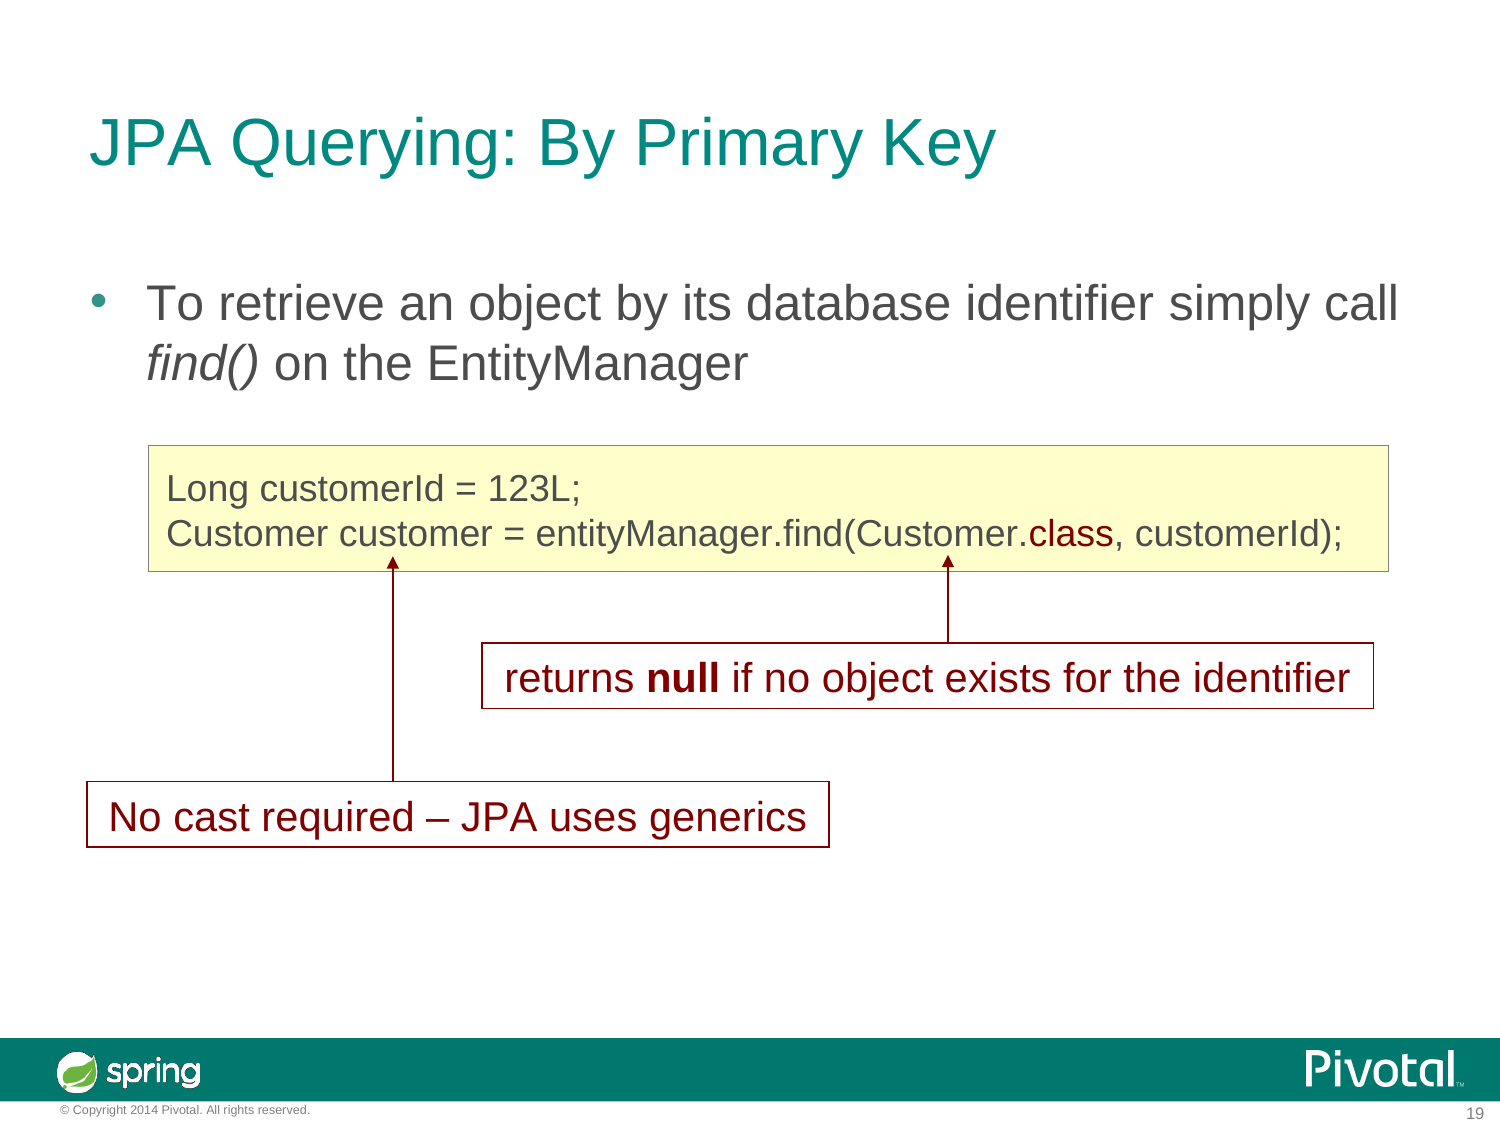

# JPA Querying: By Primary Key
To retrieve an object by its database identifier simply call find() on the EntityManager
Long customerId = 123L;
Customer customer = entityManager.find(Customer.class, customerId);
returns null if no object exists for the identifier
No cast required – JPA uses generics